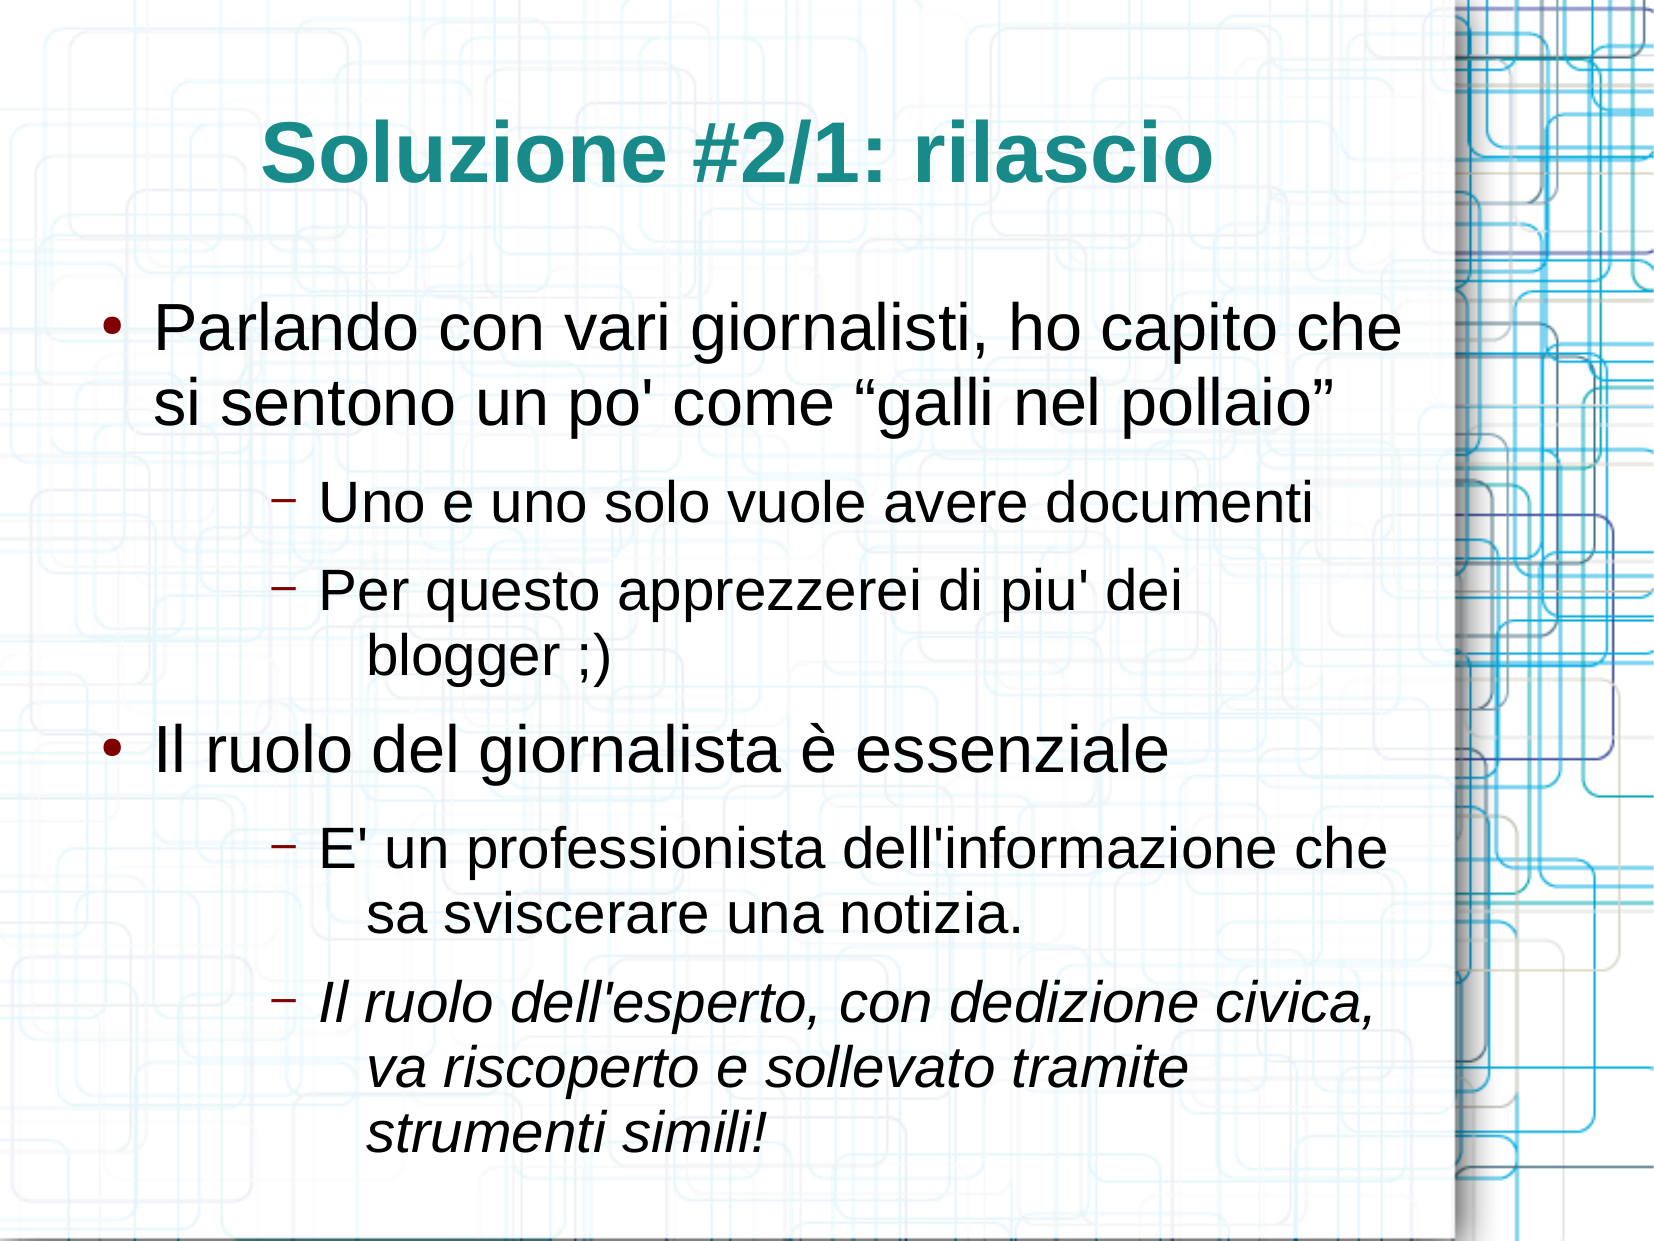

# Soluzione #2/1: rilascio
Parlando con vari giornalisti, ho capito che si sentono un po' come “galli nel pollaio”
Uno e uno solo vuole avere documenti
Per questo apprezzerei di piu' dei blogger ;)
Il ruolo del giornalista è essenziale
E' un professionista dell'informazione che sa sviscerare una notizia.
Il ruolo dell'esperto, con dedizione civica, va riscoperto e sollevato tramite strumenti simili!